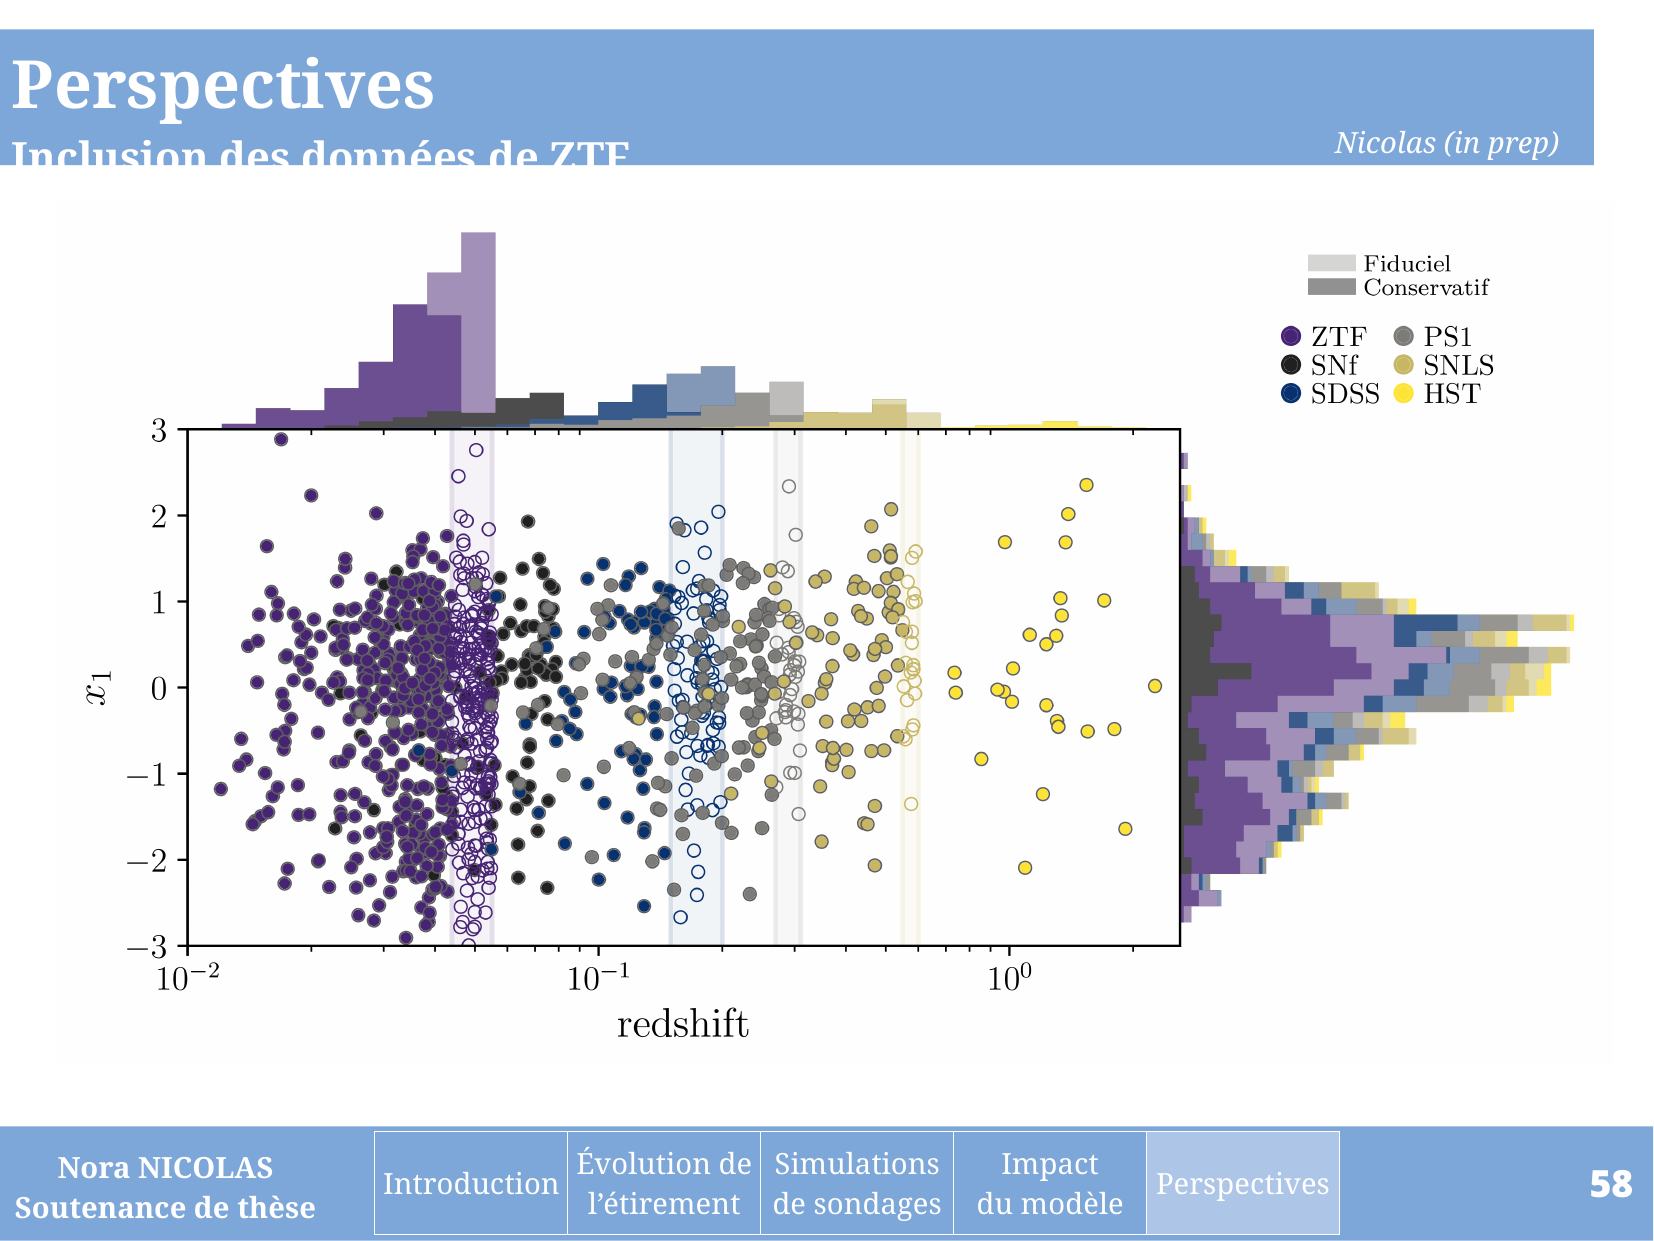

# Perspectives Inclusion des données de ZTF
Nicolas (in prep)
58
Introduction
Évolution de
l’étirement
Simulations
de sondages
Impact
du modèle
Perspectives